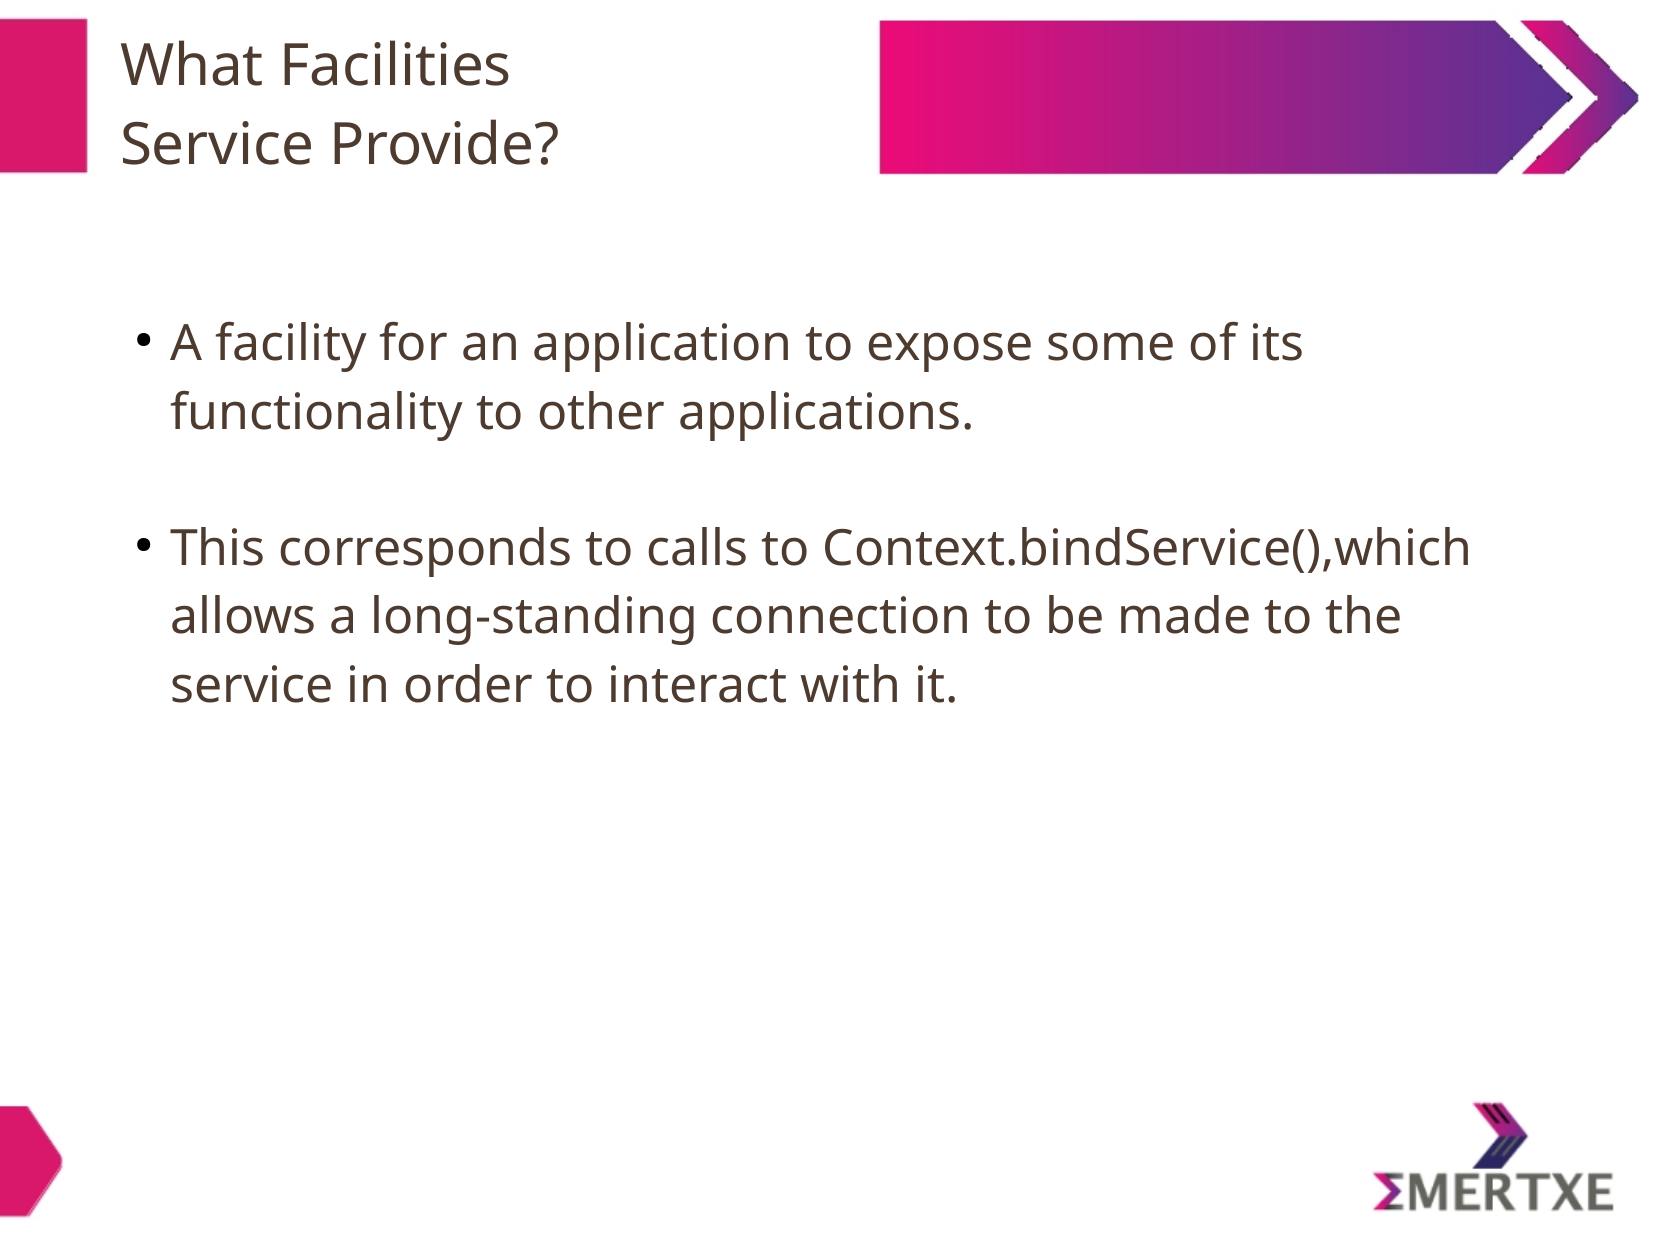

# What Facilities Service Provide?
A facility for an application to expose some of its
functionality to other applications.
This corresponds to calls to Context.bindService(),which allows a long-standing connection to be made to the service in order to interact with it.